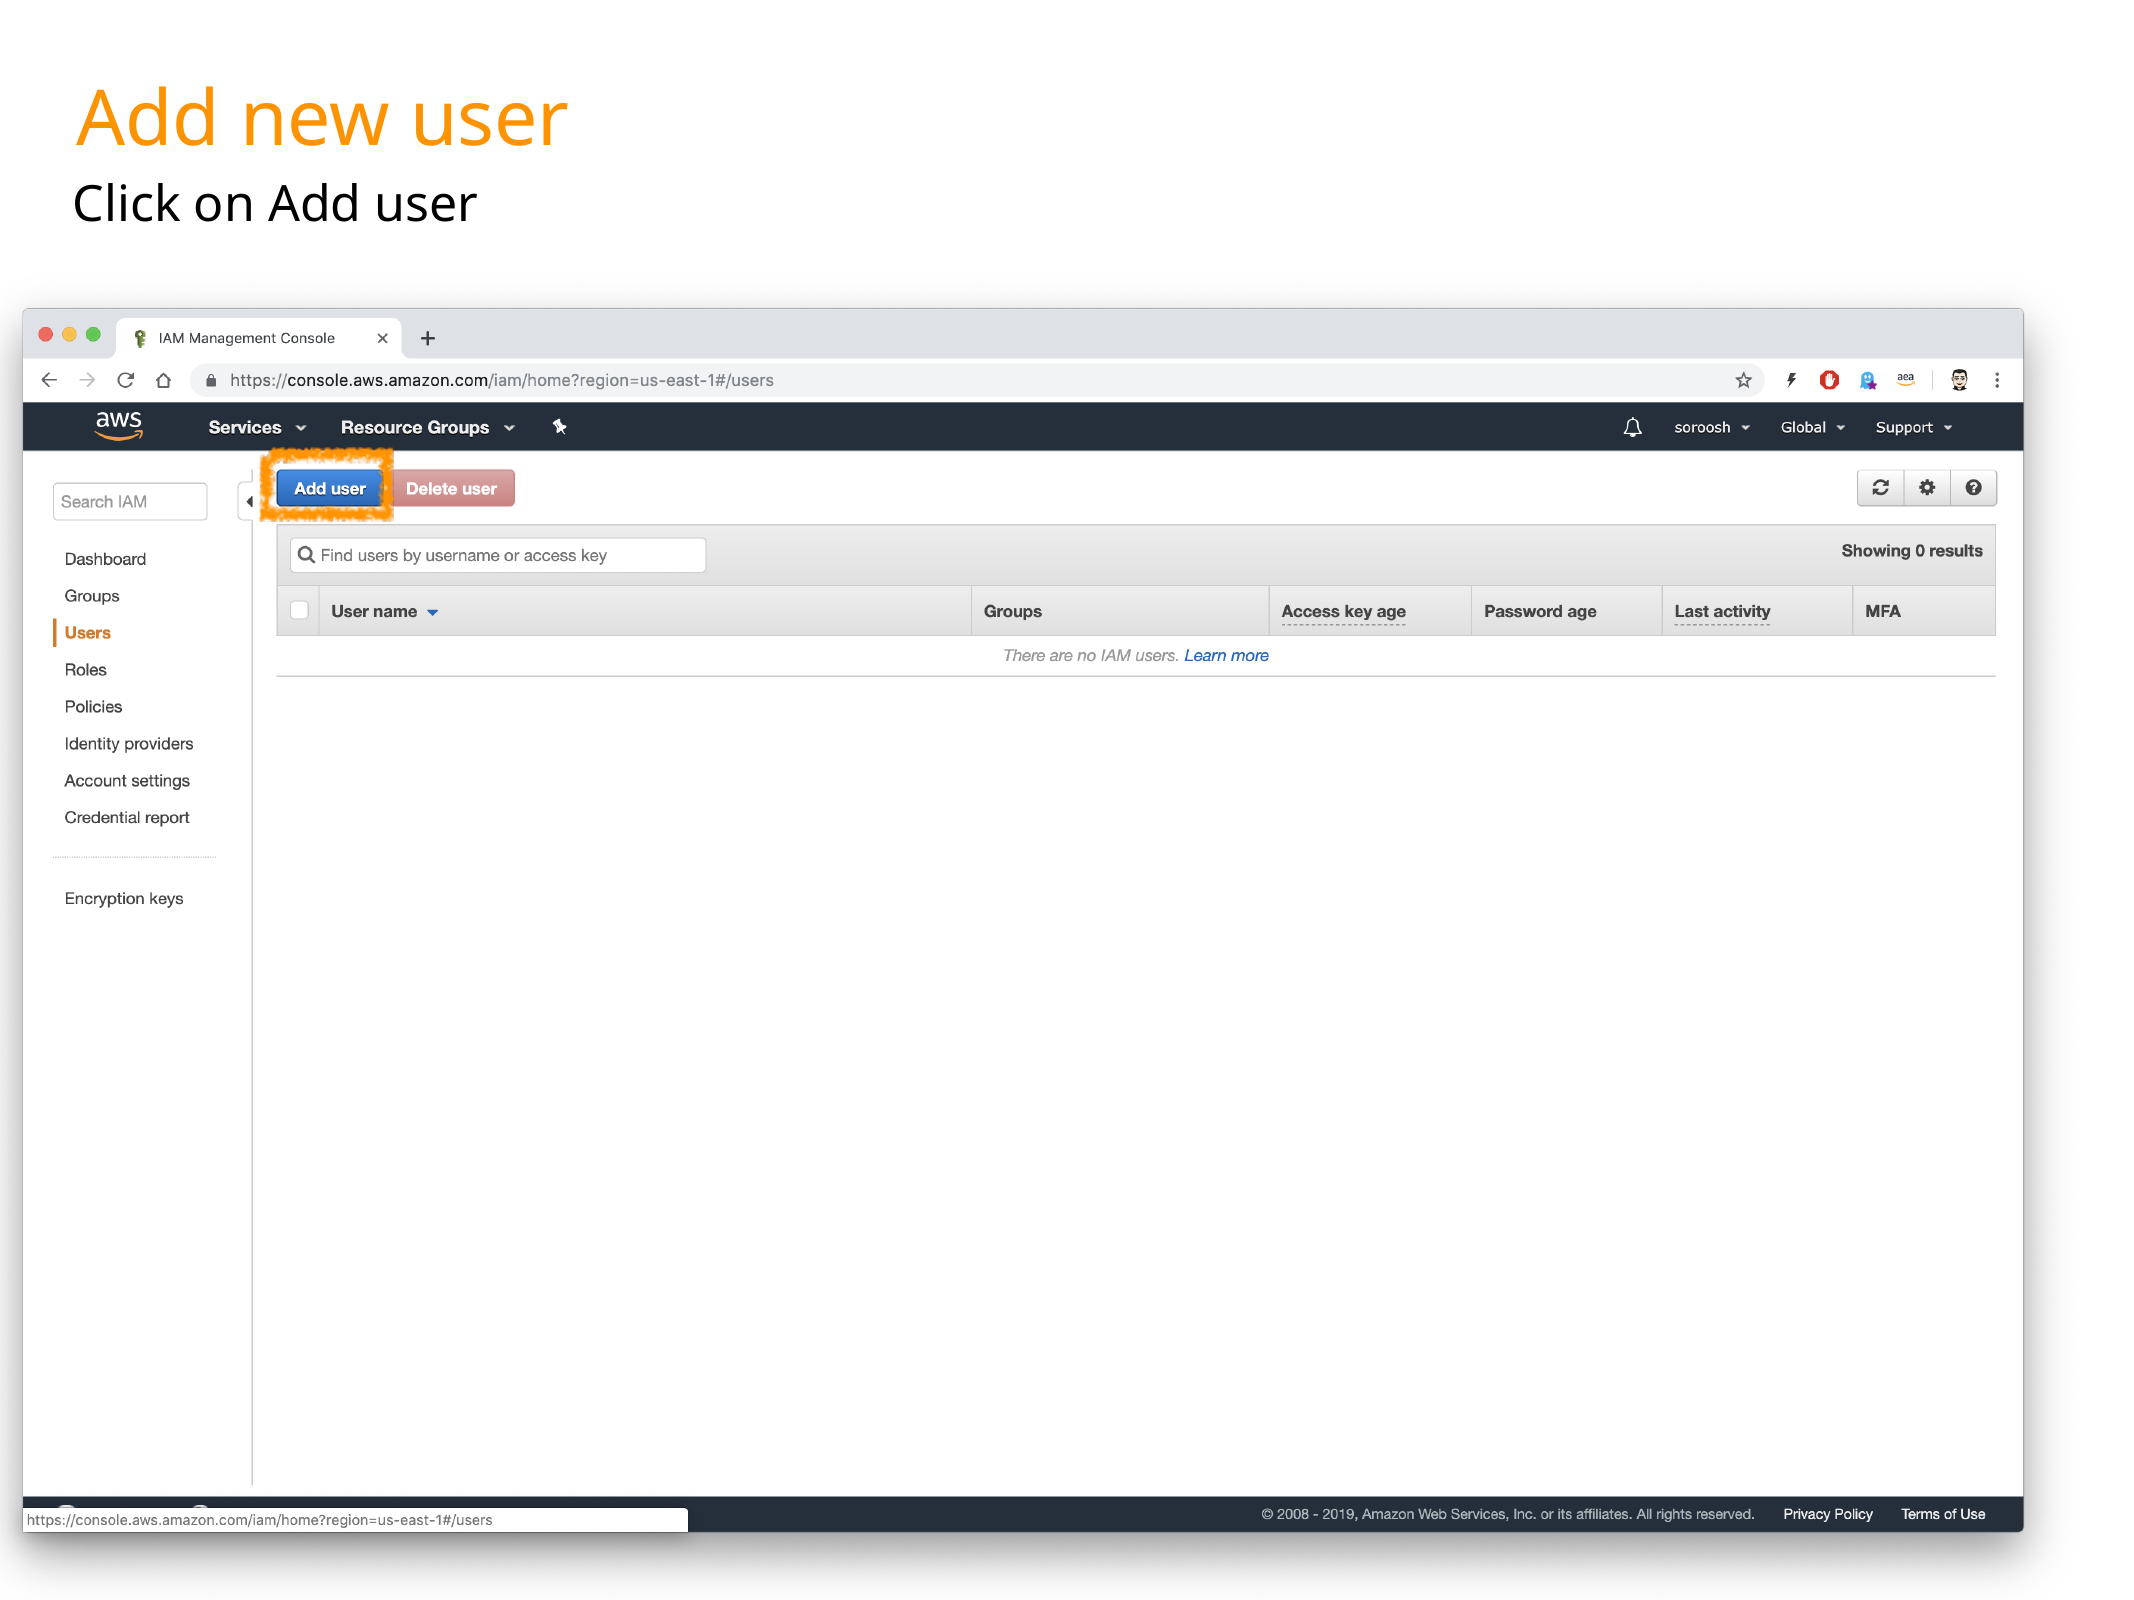

Add new user
Click on Add user